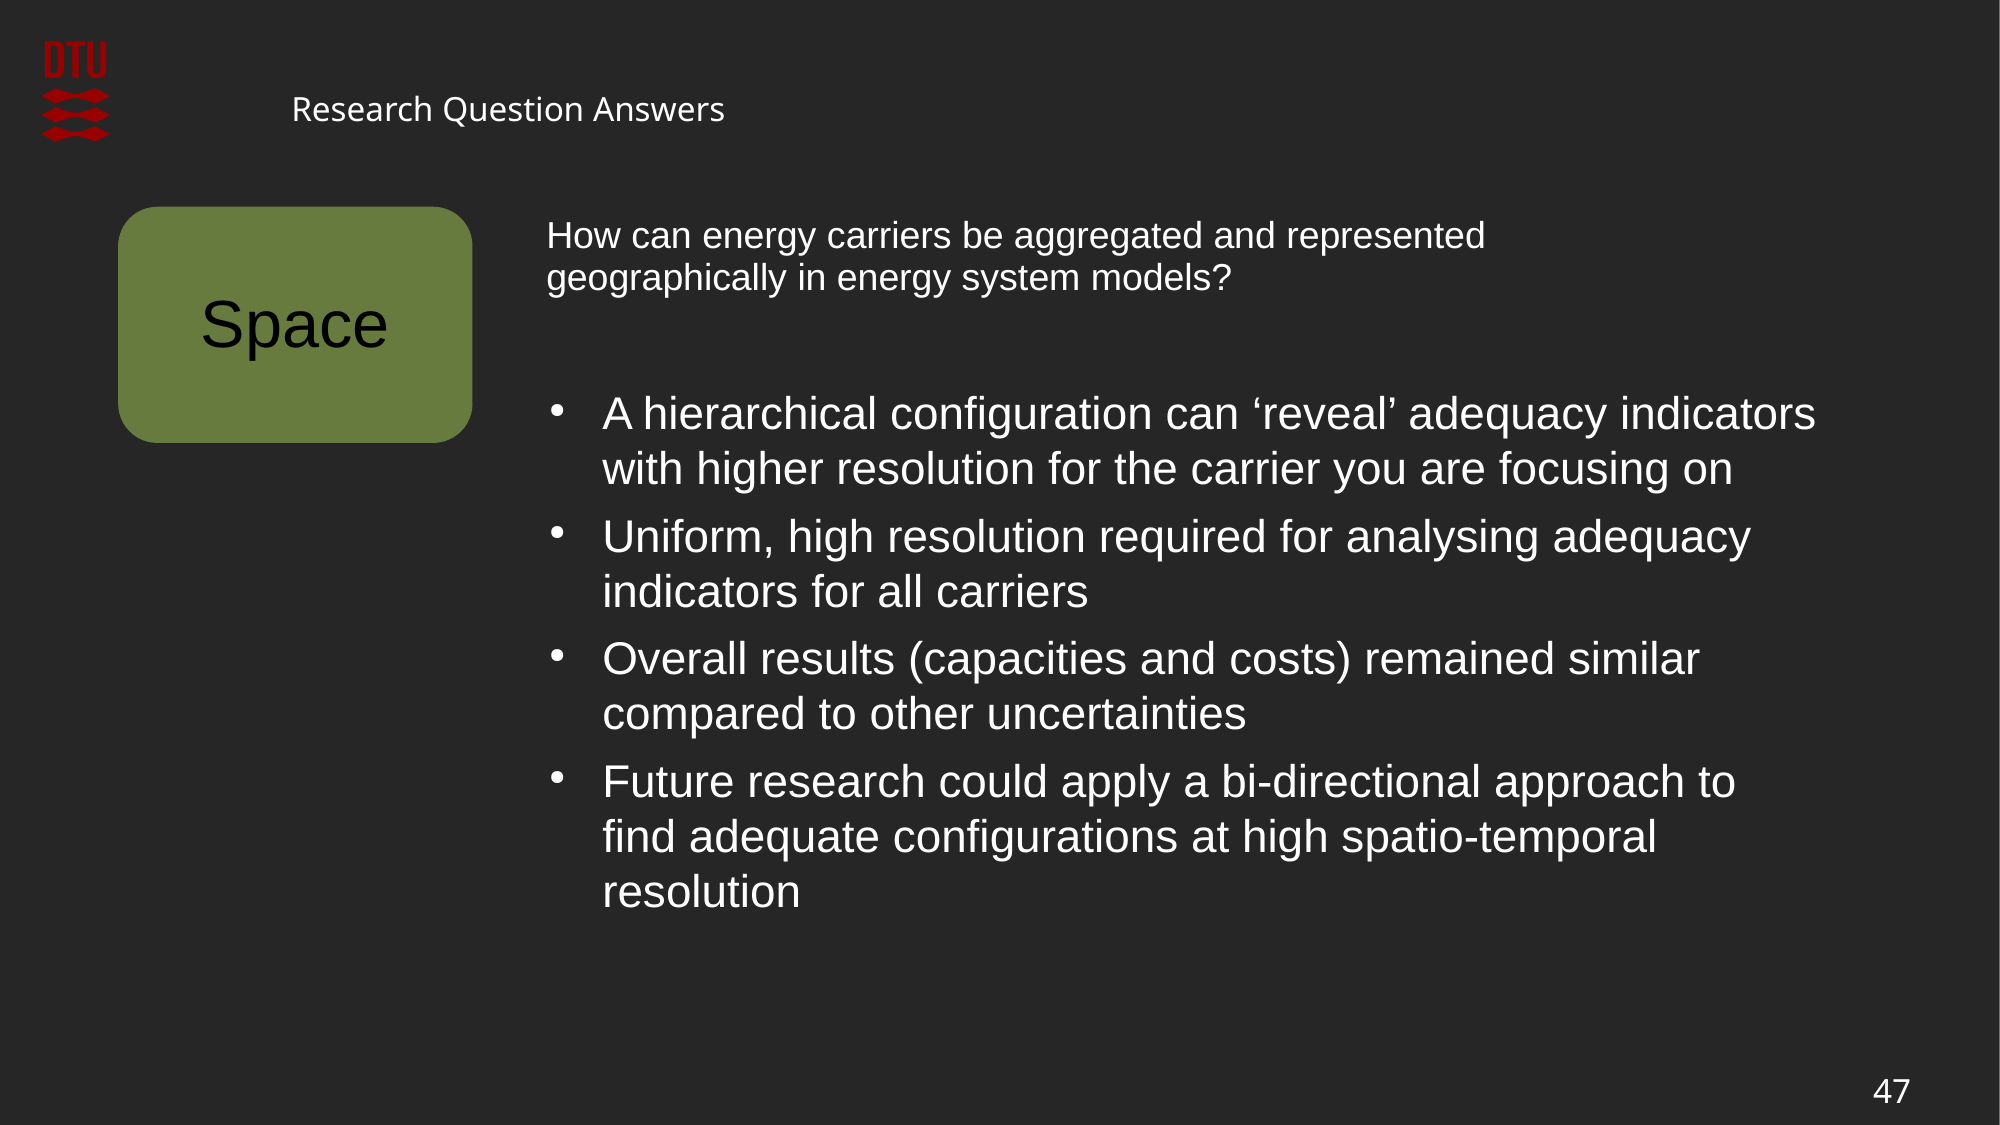

Research Question Answers
Space
How can energy carriers be aggregated and represented geographically in energy system models?
# A hierarchical configuration can ‘reveal’ adequacy indicators with higher resolution for the carrier you are focusing on
Uniform, high resolution required for analysing adequacy indicators for all carriers
Overall results (capacities and costs) remained similar compared to other uncertainties
Future research could apply a bi-directional approach to find adequate configurations at high spatio-temporal resolution